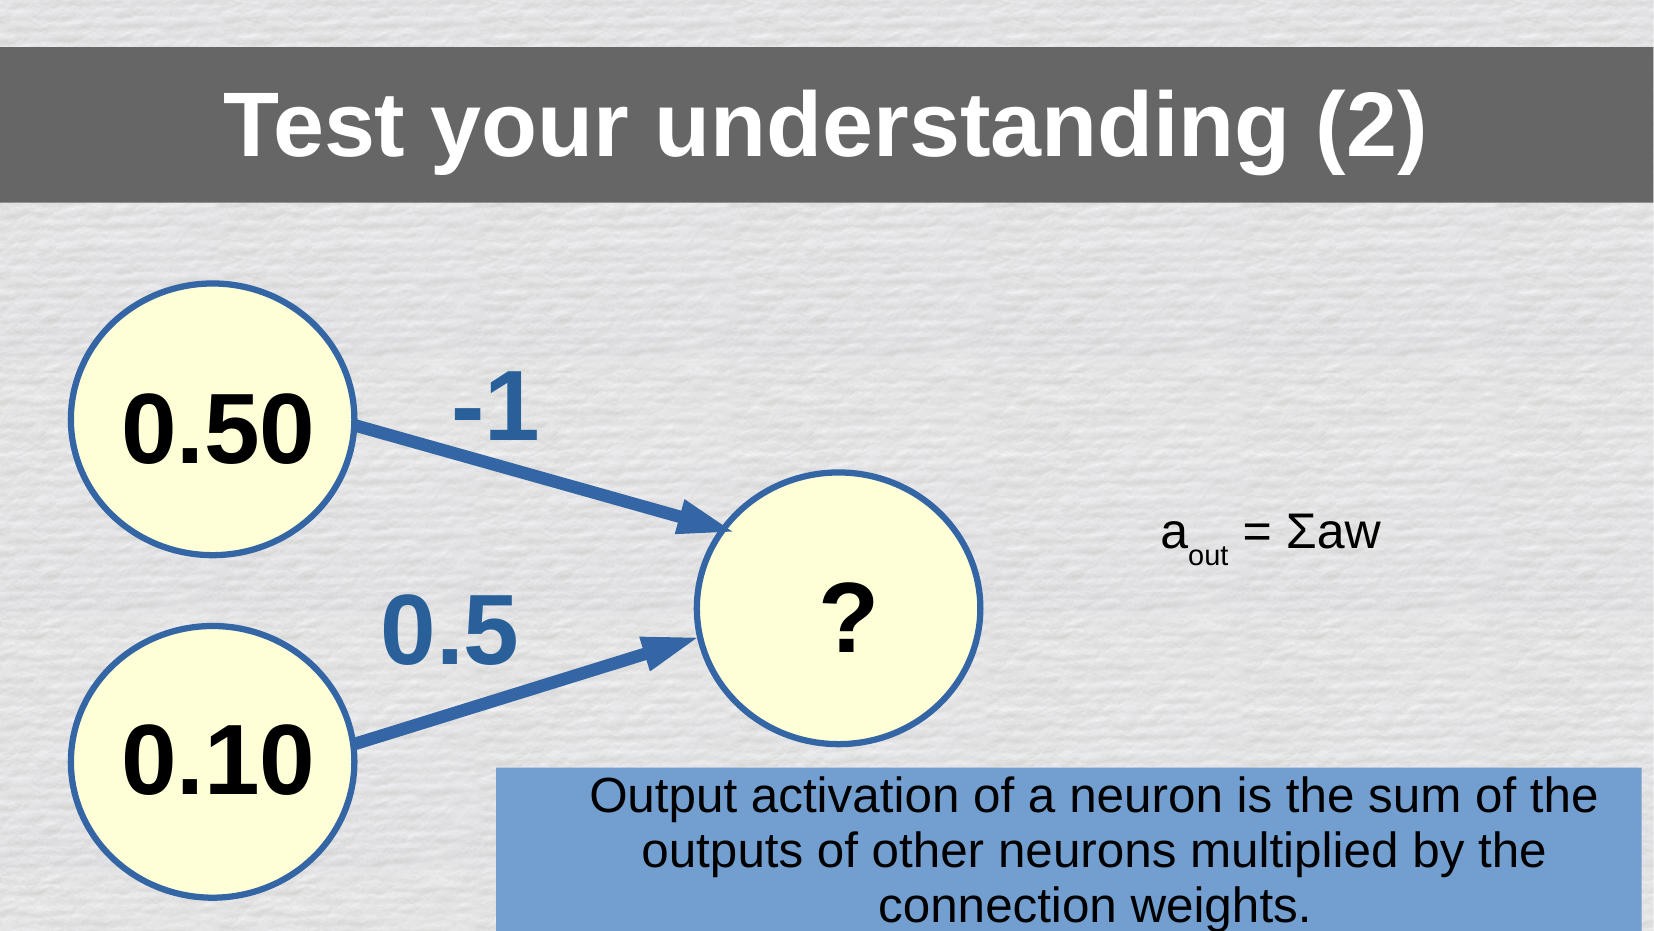

# Test your understanding (2)
-1
0.50
 ?
aout = Σaw
0.5
0.10
Output activation of a neuron is the sum of the outputs of other neurons multiplied by the connection weights.